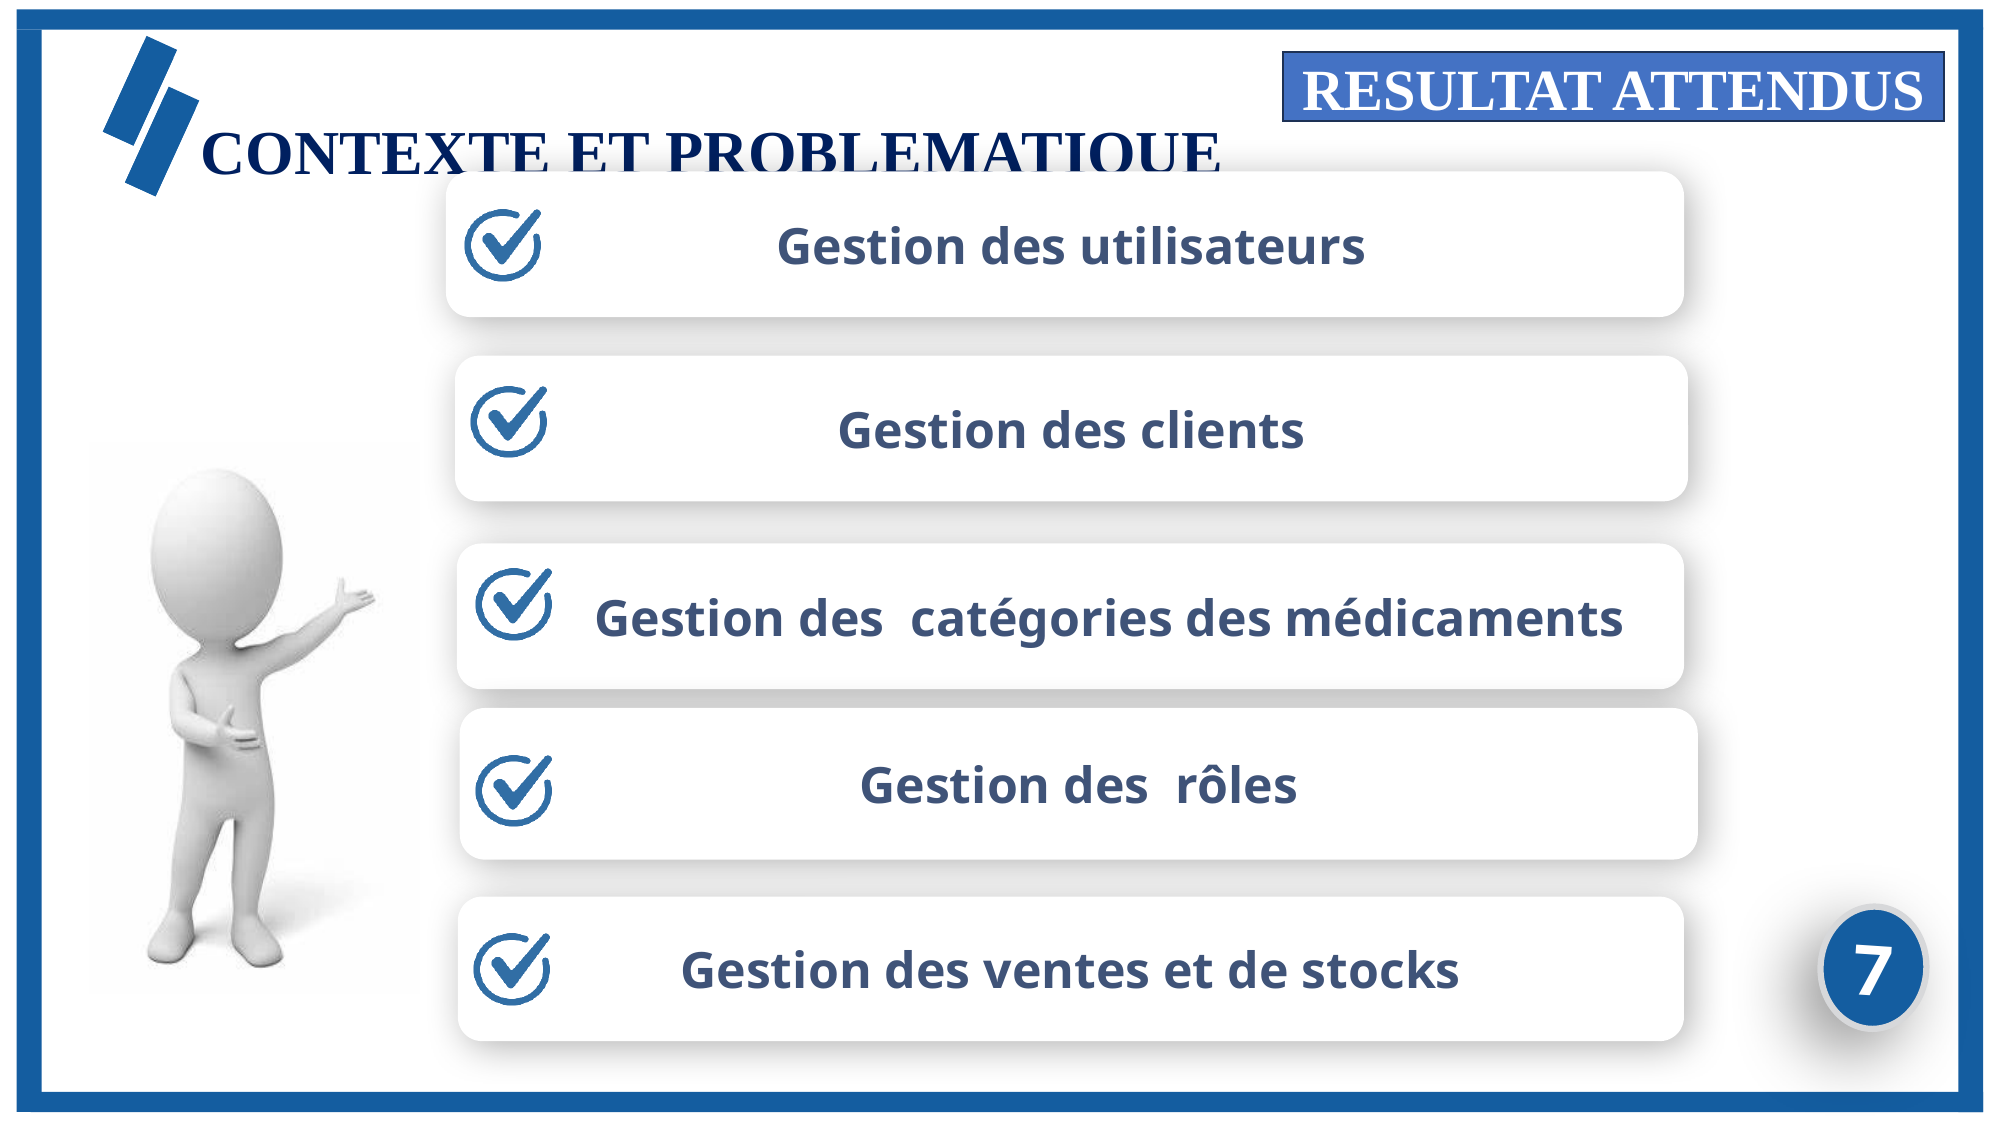

RESULTAT ATTENDUS
CONTEXTE ET PROBLEMATIQUE
 Gestion des utilisateurs
Gestion des clients
 Gestion des catégories des médicaments
Gestion des rôles
Gestion des ventes et de stocks
7